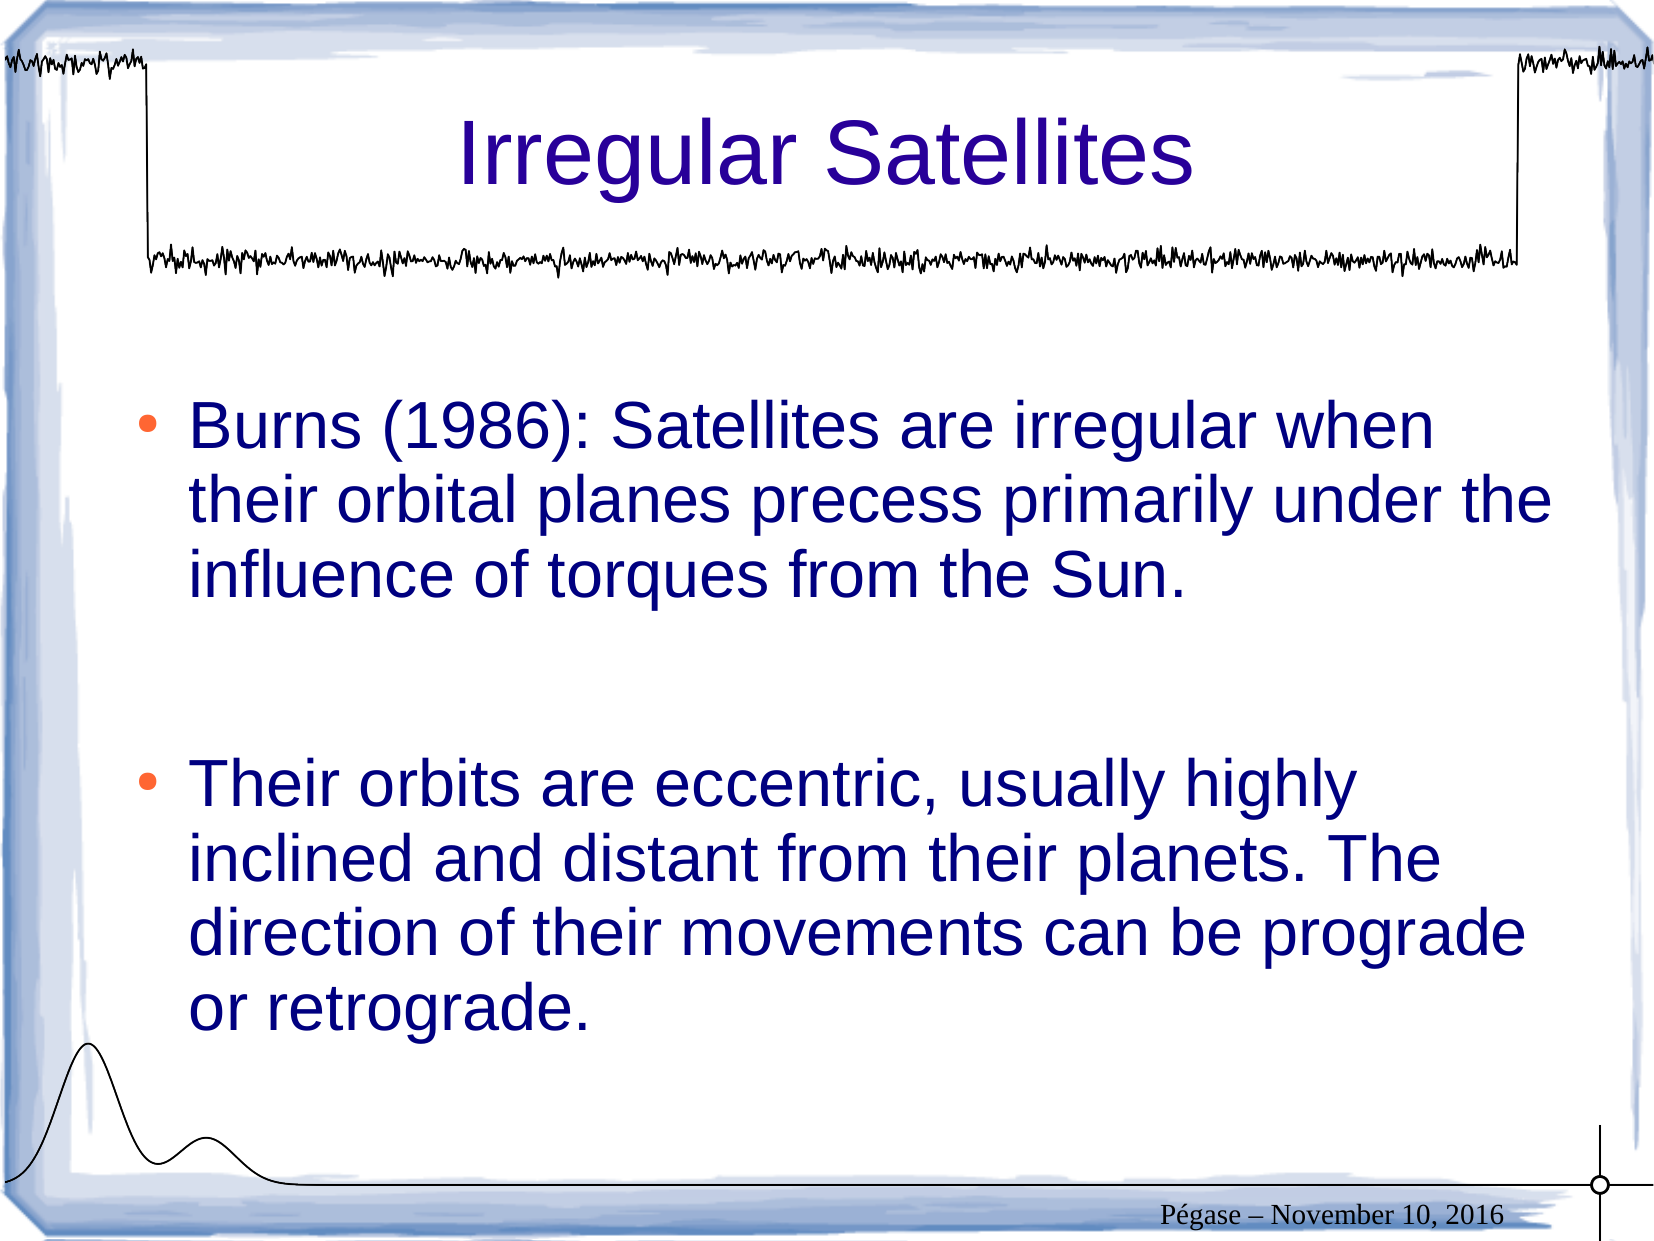

# Irregular Satellites
Burns (1986): Satellites are irregular when their orbital planes precess primarily under the influence of torques from the Sun.
Their orbits are eccentric, usually highly inclined and distant from their planets. The direction of their movements can be prograde or retrograde.